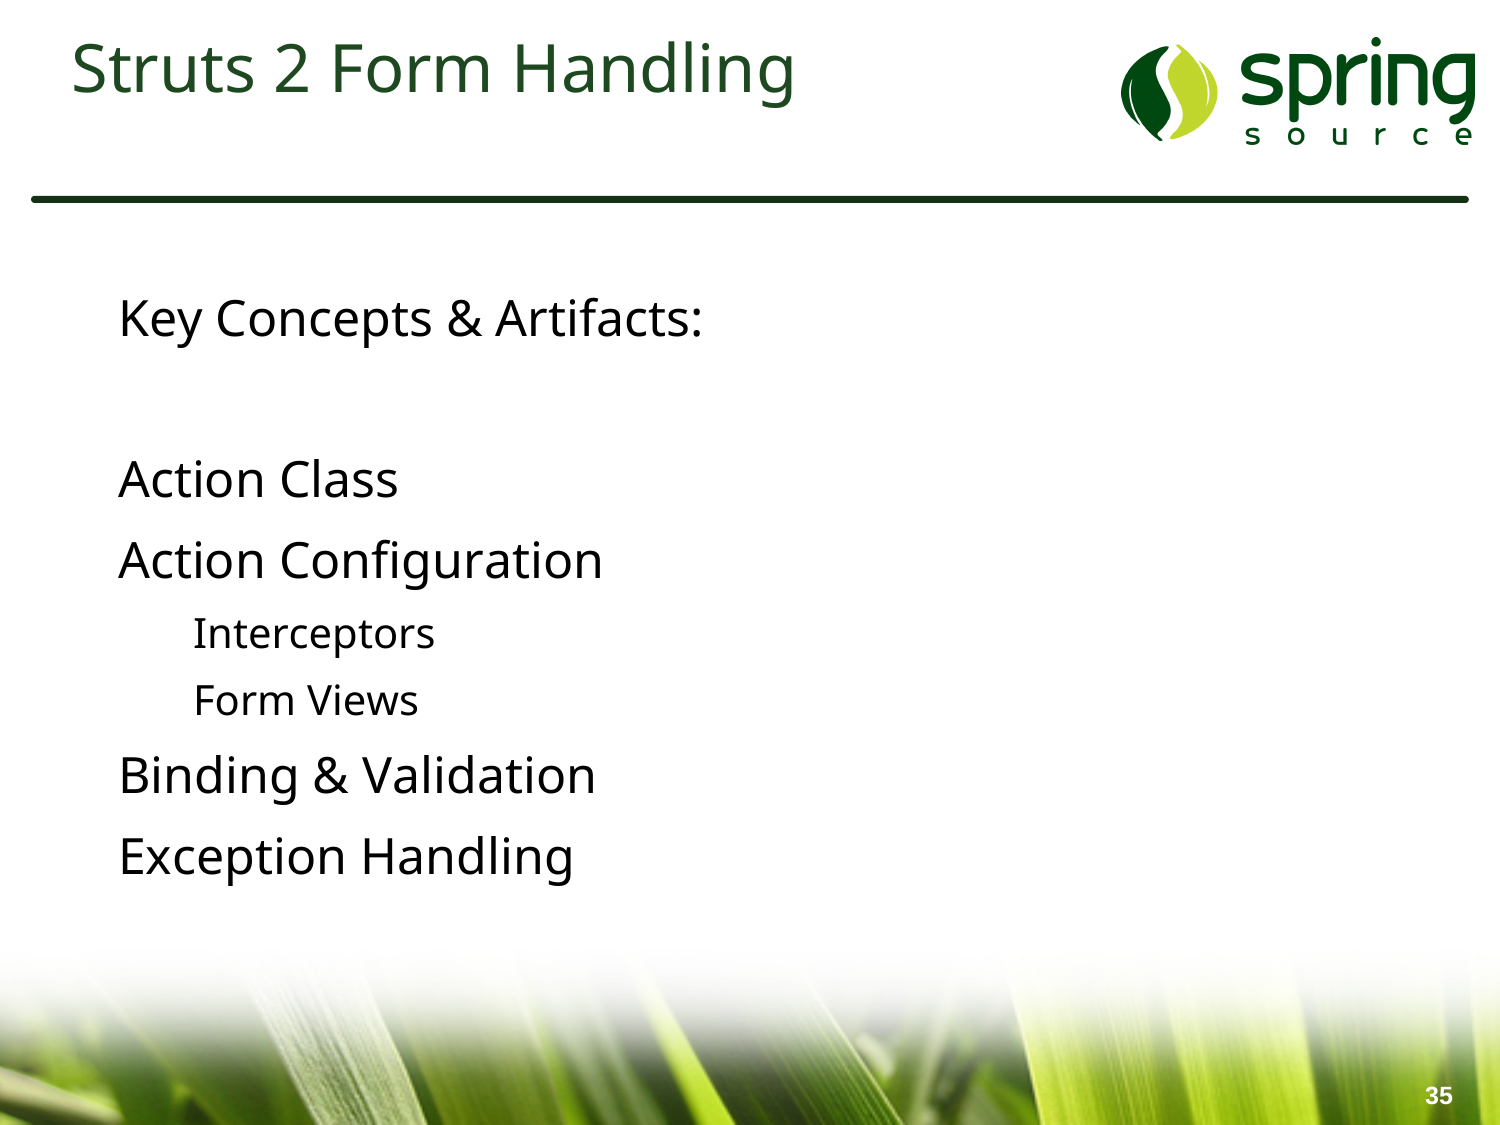

# Struts 2 Form Handling
Key Concepts & Artifacts:
Action Class
Action Configuration
Interceptors
Form Views
Binding & Validation
Exception Handling